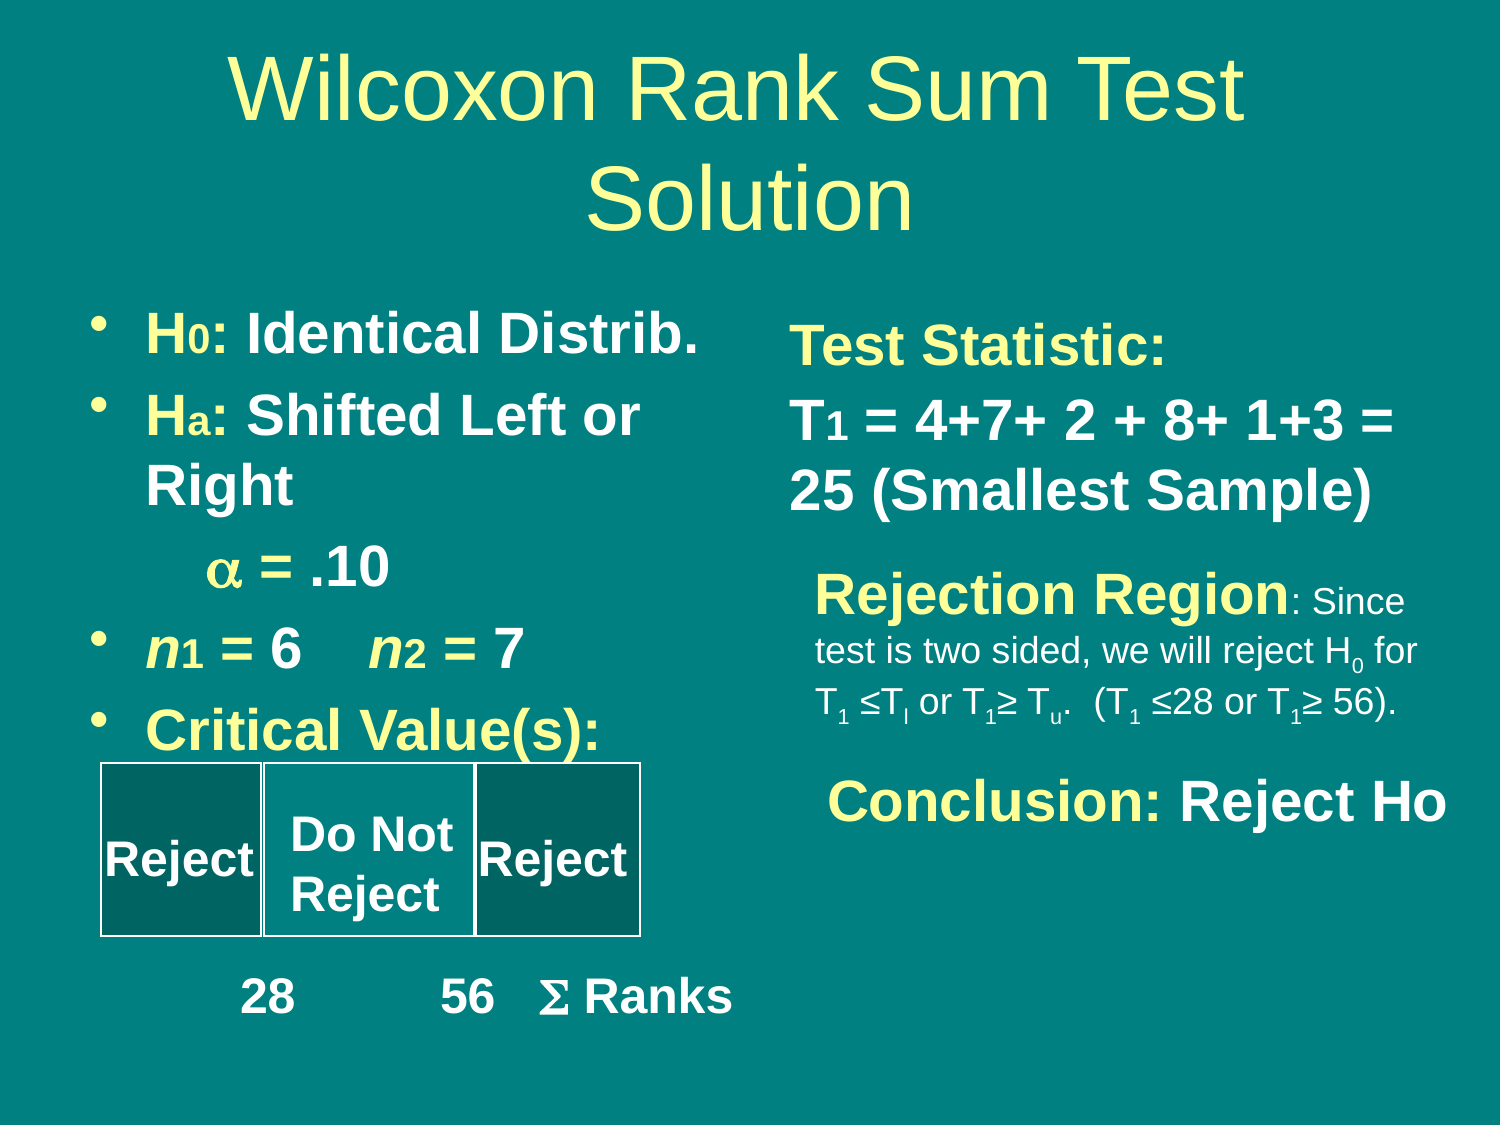

# Wilcoxon Rank Sum Test Solution
H0: Identical Distrib.
Ha: Shifted Left or Right
  = .10
n1 = 6 n2 = 7
Critical Value(s):
Test Statistic:
T1 = 4+7+ 2 + 8+ 1+3 = 25 (Smallest Sample)
Rejection Region: Since test is two sided, we will reject H0 for T1 ≤Tl or T1≥ Tu. (T1 ≤28 or T1≥ 56).
Conclusion: Reject Ho
Do Not Reject
Reject
Reject
28
56
 Ranks